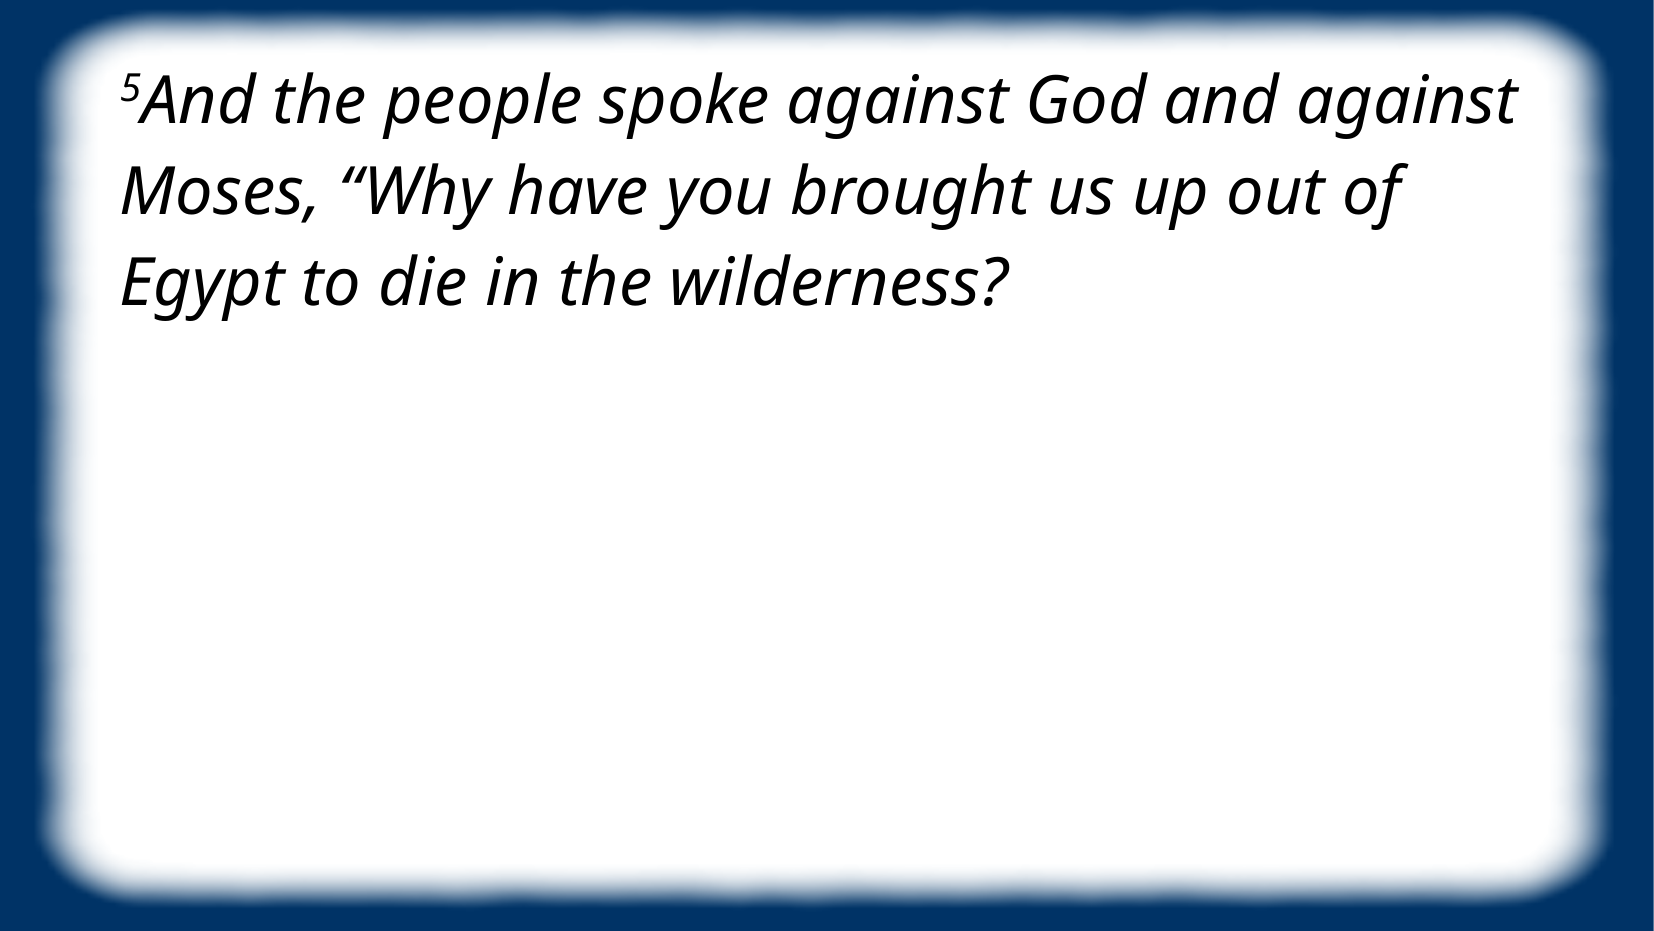

5And the people spoke against God and against Moses, “Why have you brought us up out of Egypt to die in the wilderness?